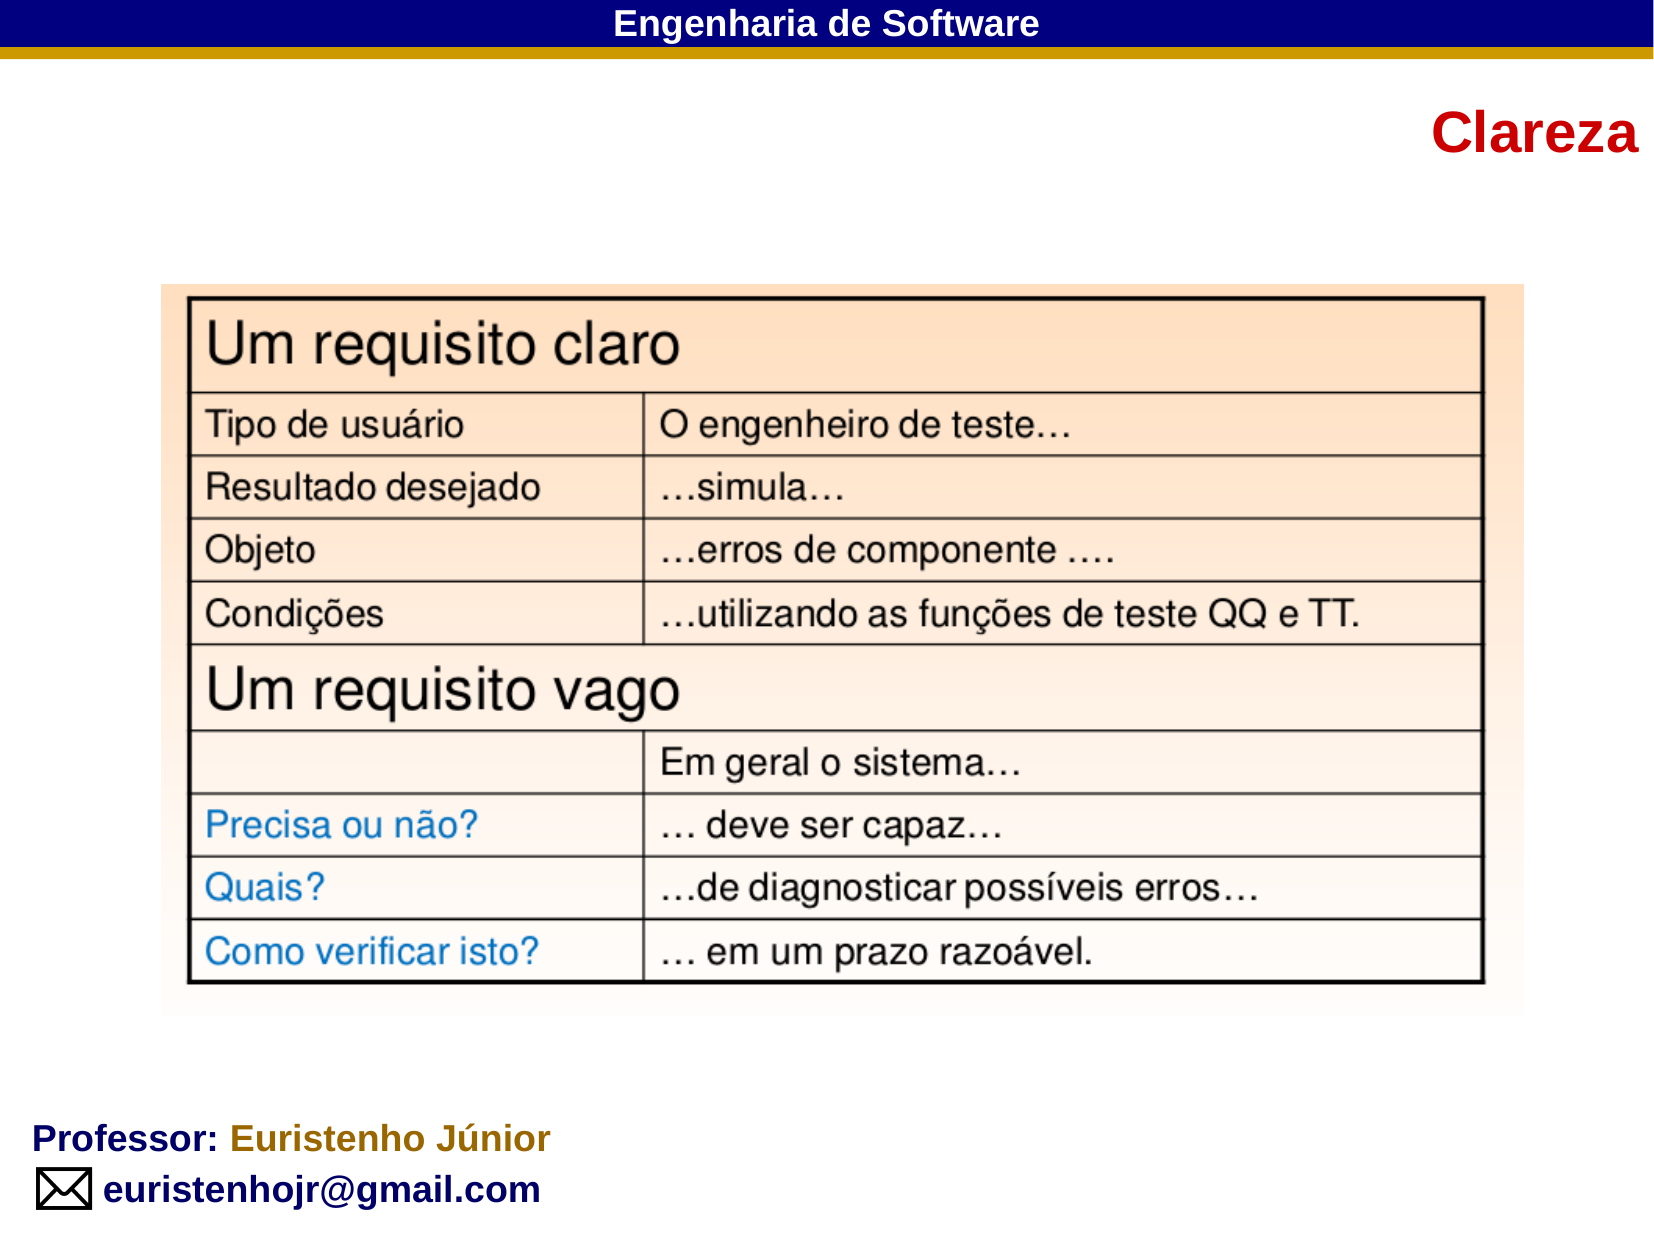

Engenharia de Software
Clareza
Professor: Euristenho Júnior
euristenhojr@gmail.com